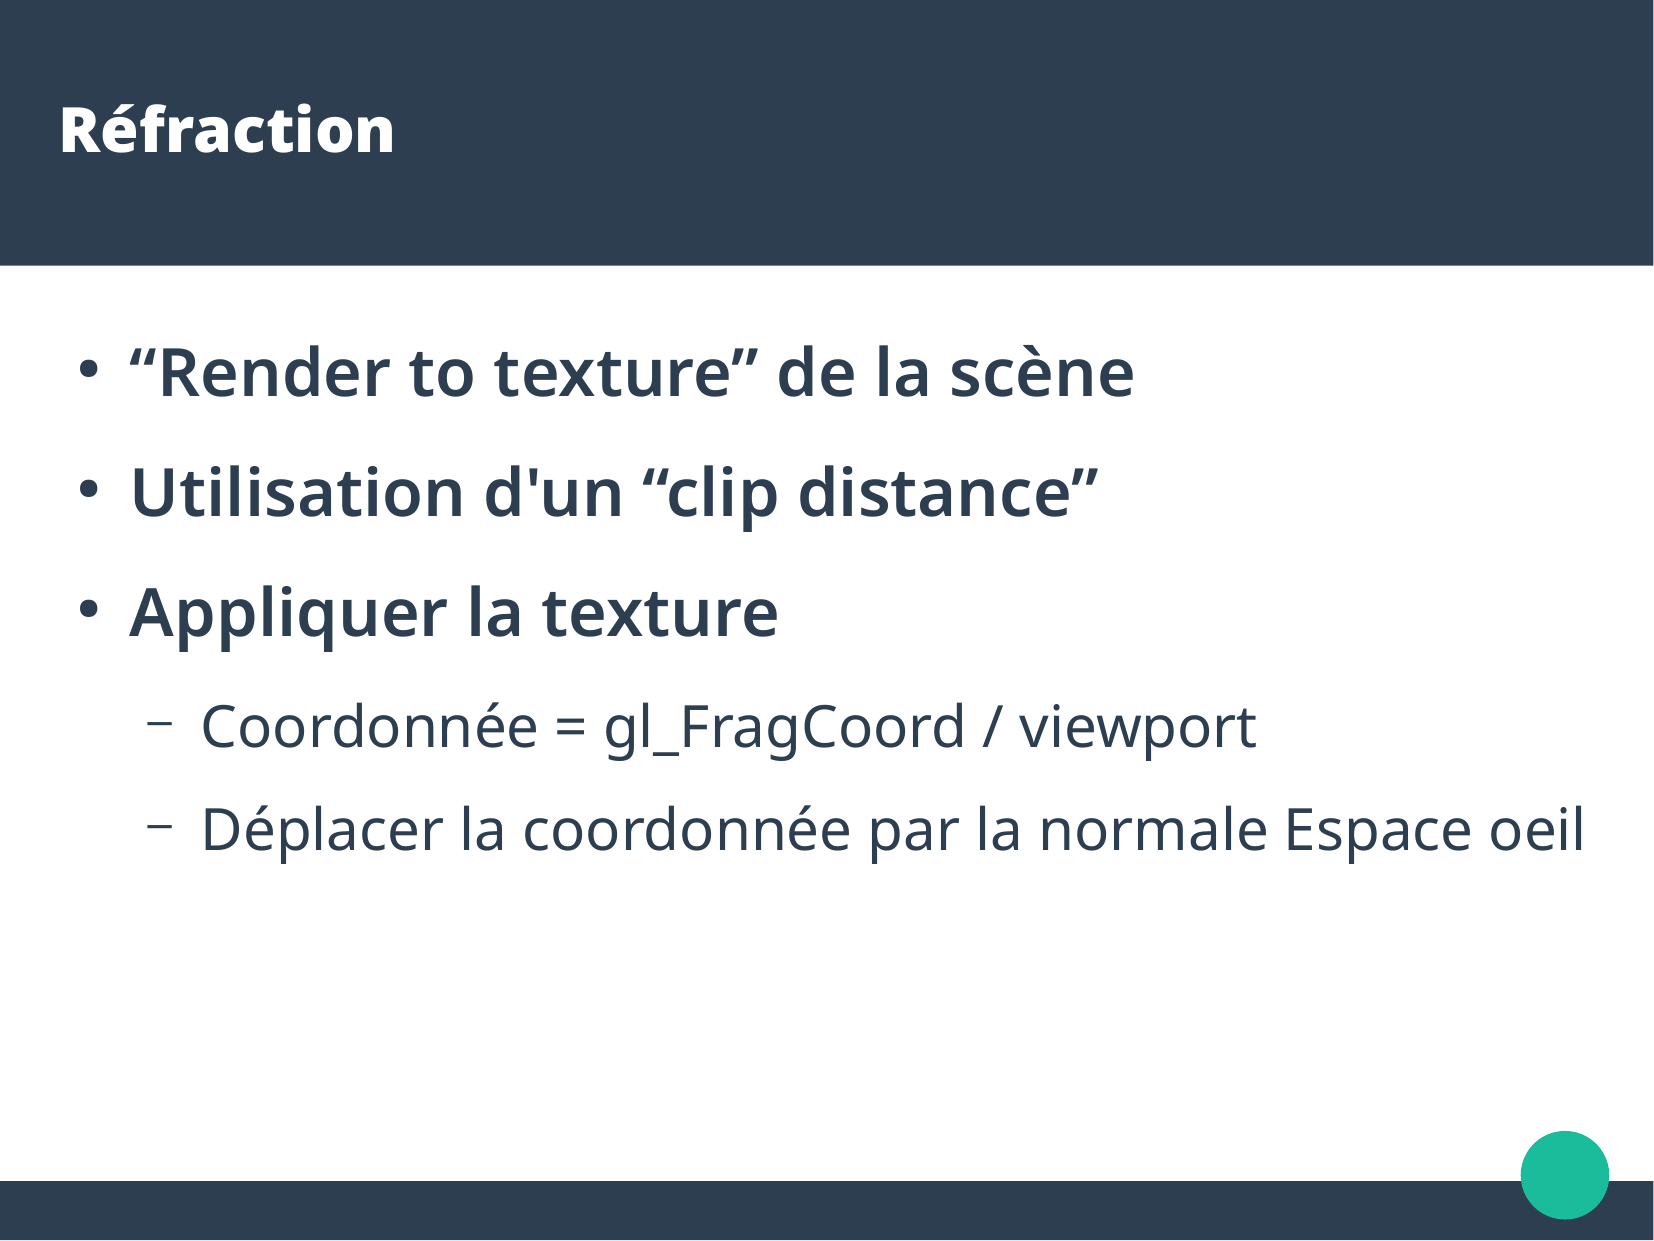

# Réfraction
“Render to texture” de la scène
Utilisation d'un “clip distance”
Appliquer la texture
Coordonnée = gl_FragCoord / viewport
Déplacer la coordonnée par la normale Espace oeil